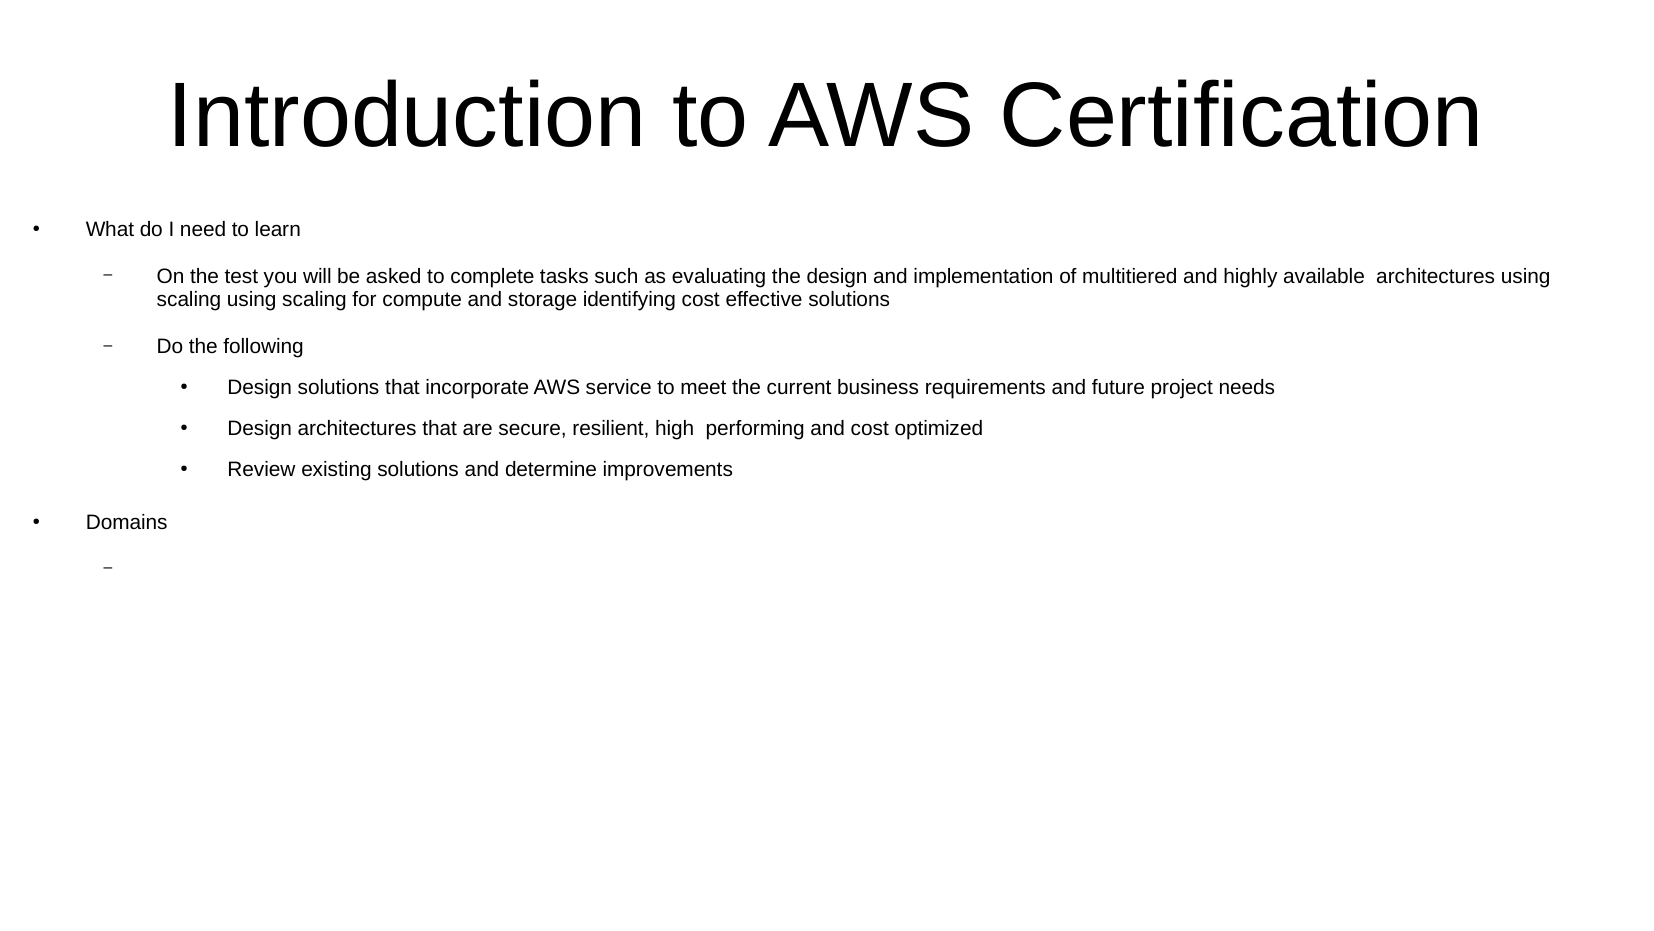

# Introduction to AWS Certification
What do I need to learn
On the test you will be asked to complete tasks such as evaluating the design and implementation of multitiered and highly available architectures using scaling using scaling for compute and storage identifying cost effective solutions
Do the following
Design solutions that incorporate AWS service to meet the current business requirements and future project needs
Design architectures that are secure, resilient, high performing and cost optimized
Review existing solutions and determine improvements
Domains